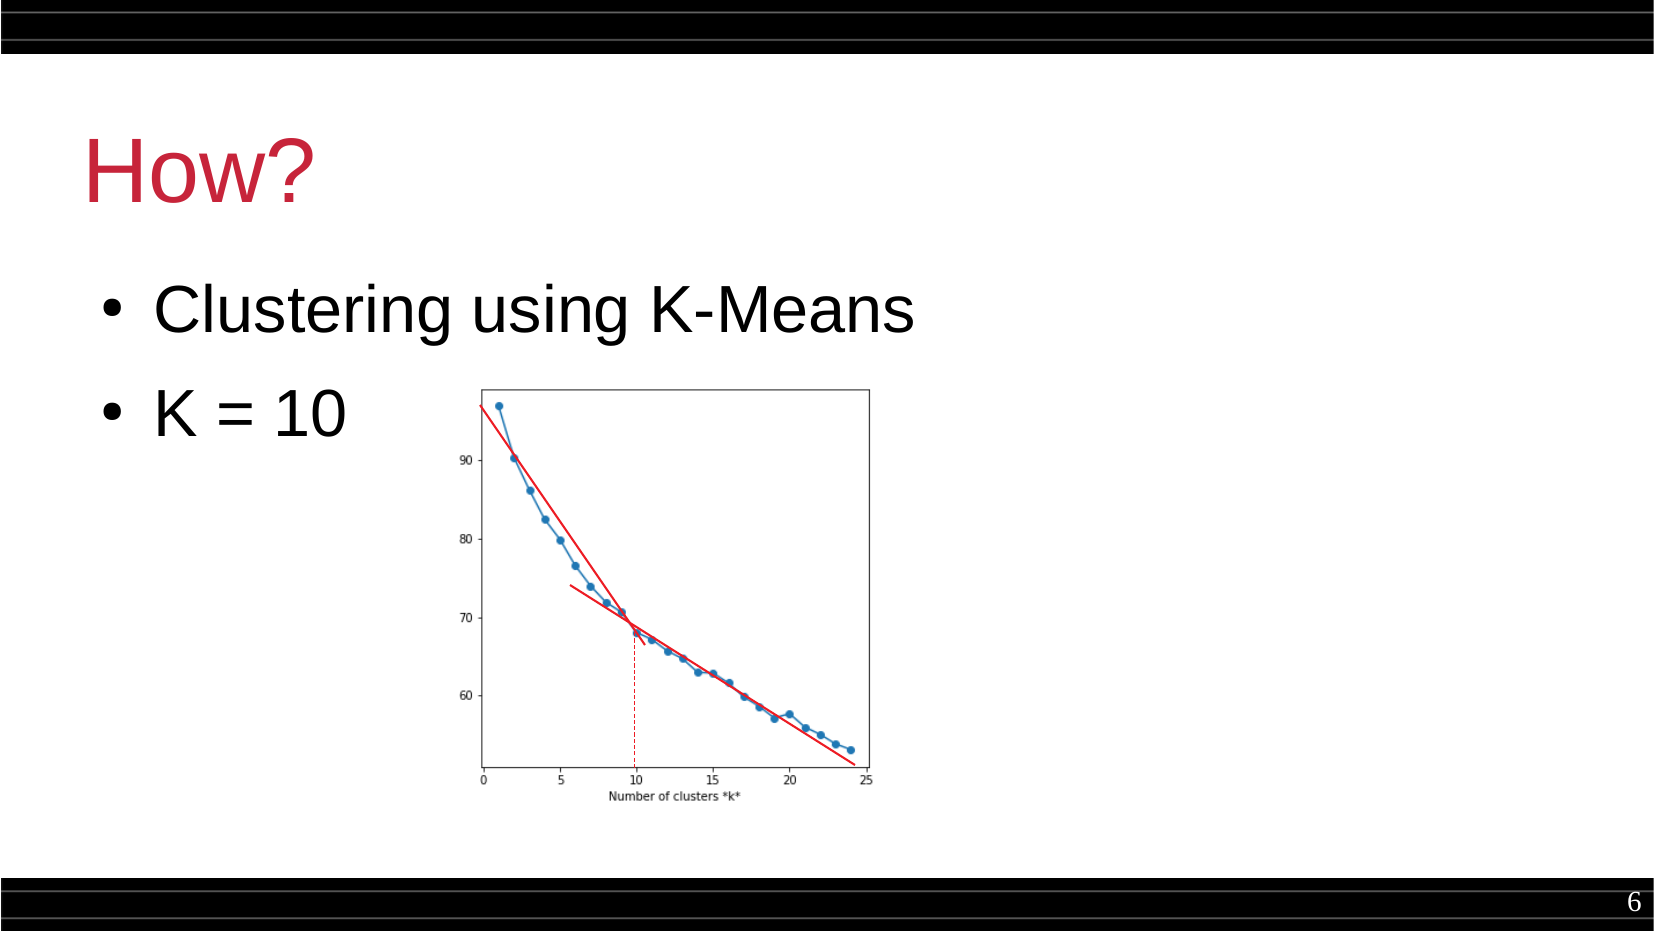

# How?
Clustering using K-Means
K = 10